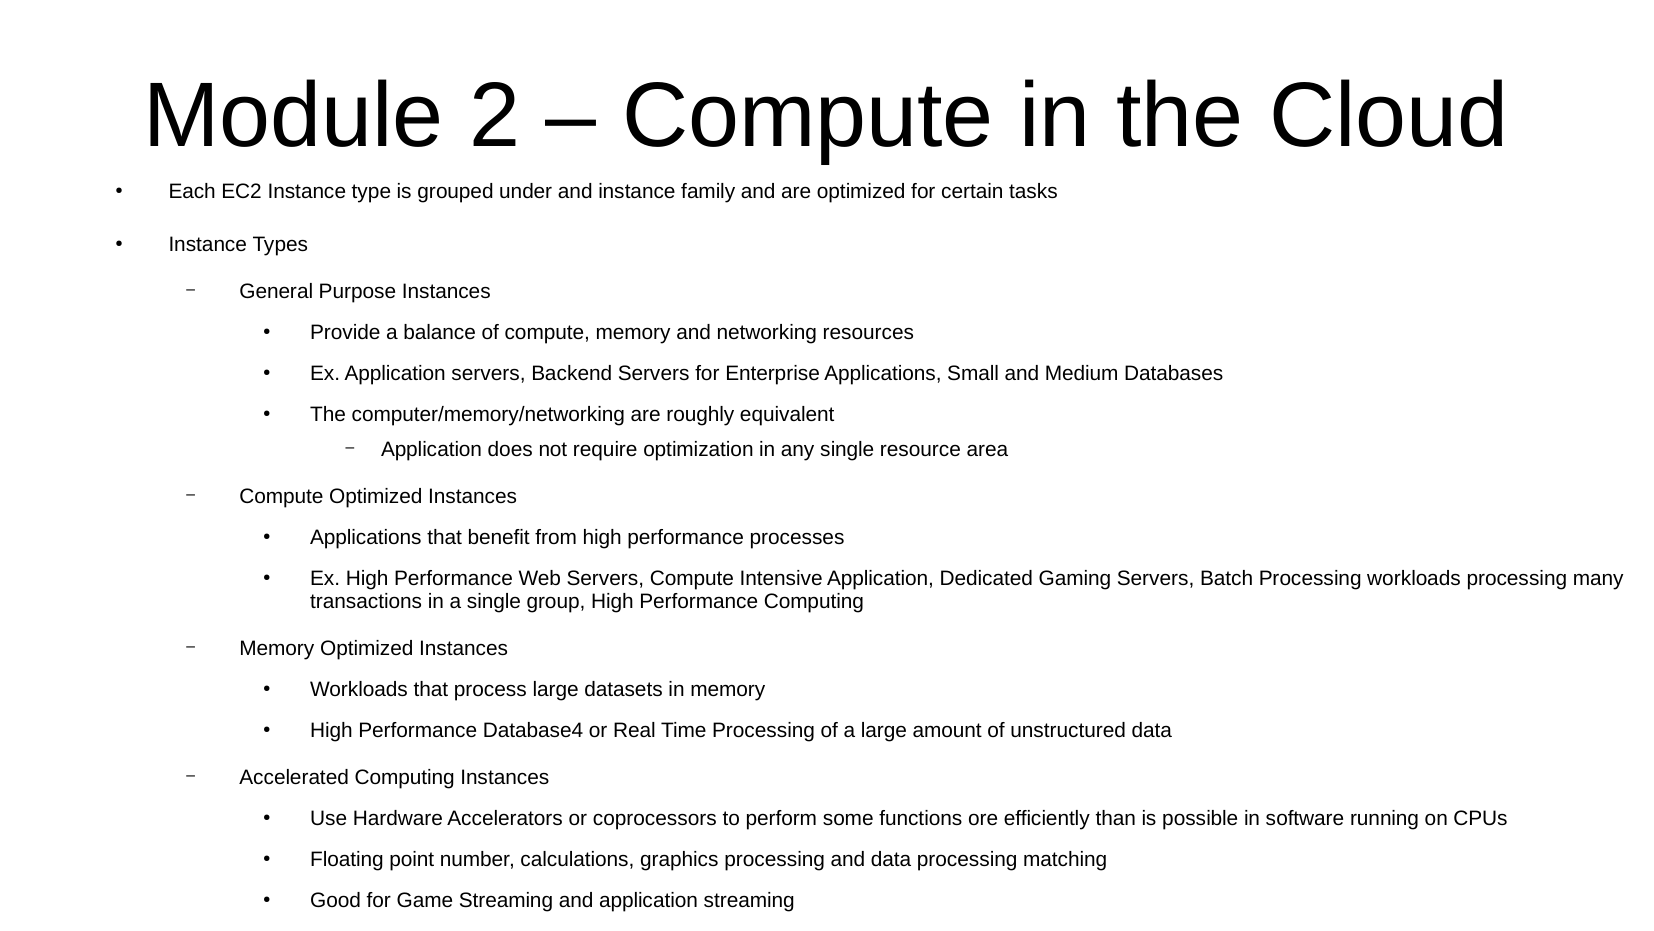

# Module 2 – Compute in the Cloud
Each EC2 Instance type is grouped under and instance family and are optimized for certain tasks
Instance Types
General Purpose Instances
Provide a balance of compute, memory and networking resources
Ex. Application servers, Backend Servers for Enterprise Applications, Small and Medium Databases
The computer/memory/networking are roughly equivalent
Application does not require optimization in any single resource area
Compute Optimized Instances
Applications that benefit from high performance processes
Ex. High Performance Web Servers, Compute Intensive Application, Dedicated Gaming Servers, Batch Processing workloads processing many transactions in a single group, High Performance Computing
Memory Optimized Instances
Workloads that process large datasets in memory
High Performance Database4 or Real Time Processing of a large amount of unstructured data
Accelerated Computing Instances
Use Hardware Accelerators or coprocessors to perform some functions ore efficiently than is possible in software running on CPUs
Floating point number, calculations, graphics processing and data processing matching
Good for Game Streaming and application streaming